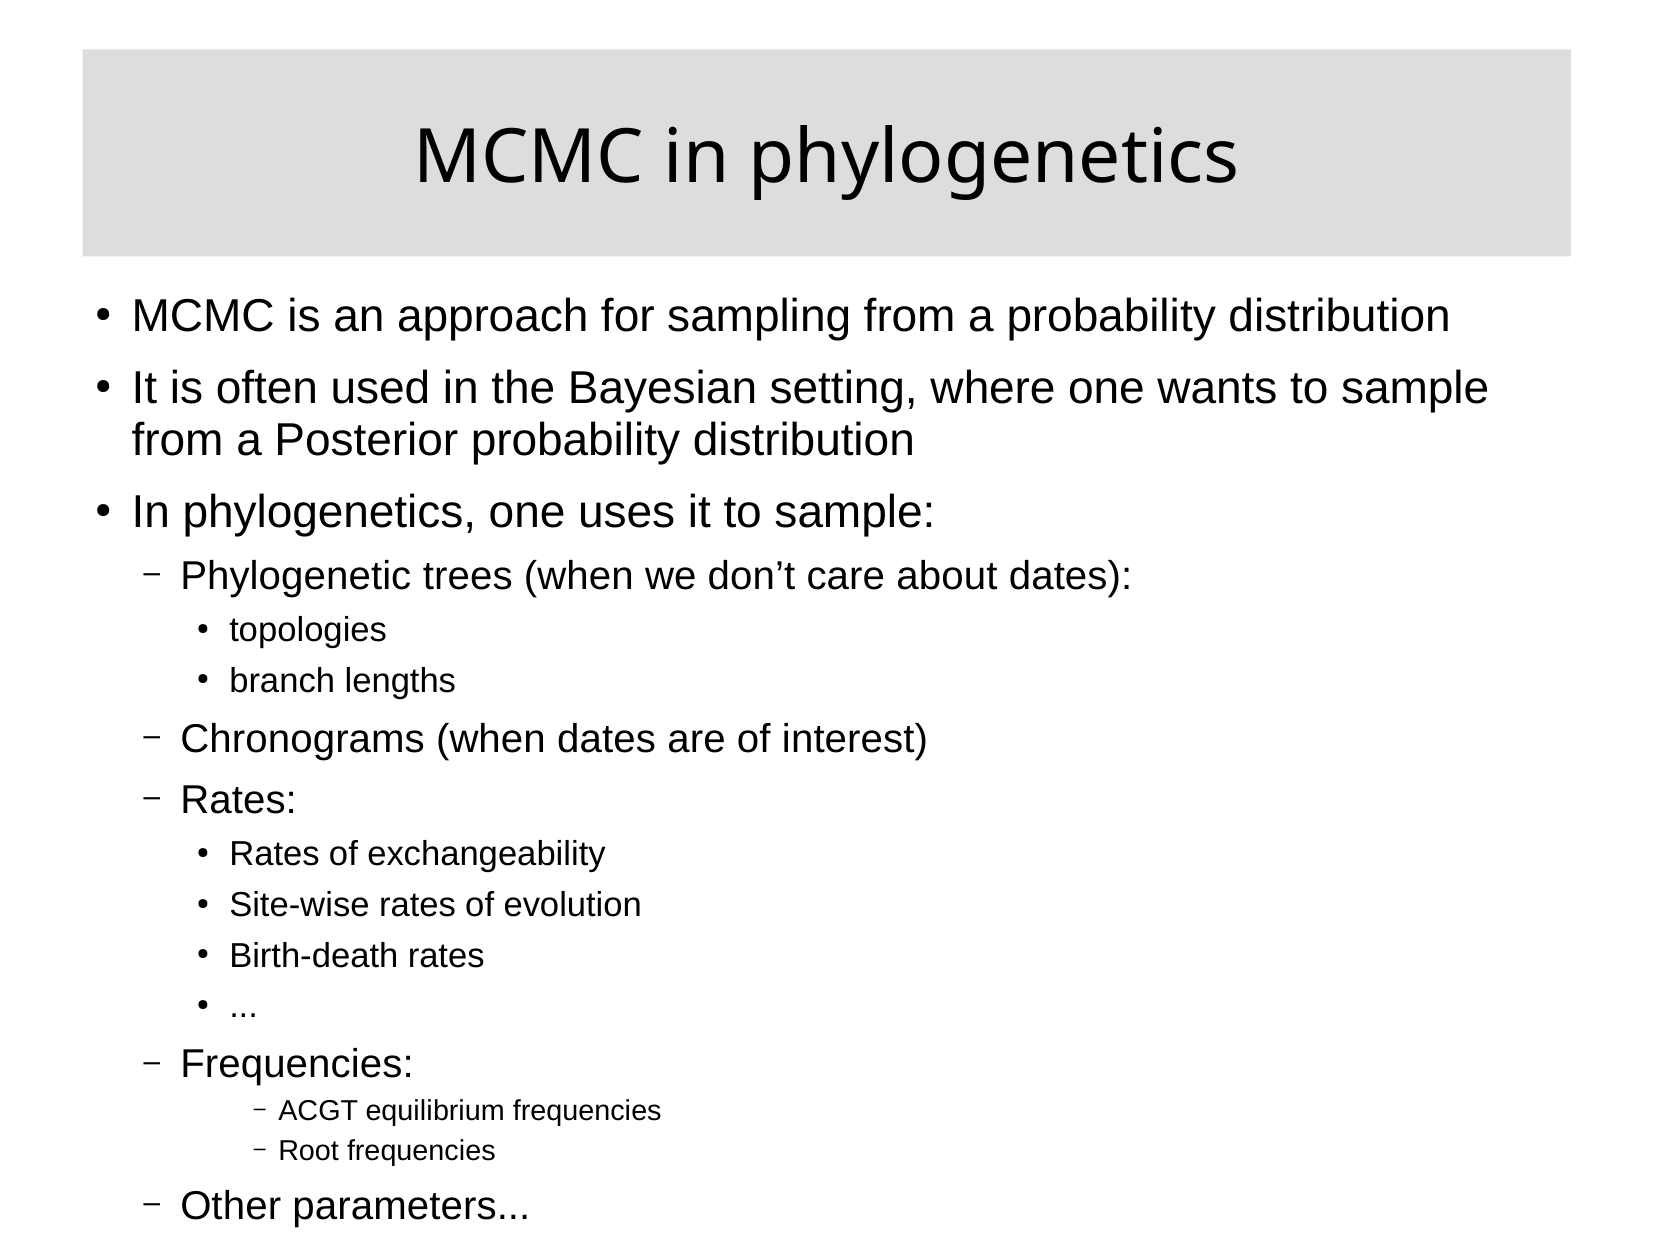

# MCMC in phylogenetics
MCMC is an approach for sampling from a probability distribution
It is often used in the Bayesian setting, where one wants to sample from a Posterior probability distribution
In phylogenetics, one uses it to sample:
Phylogenetic trees (when we don’t care about dates):
topologies
branch lengths
Chronograms (when dates are of interest)
Rates:
Rates of exchangeability
Site-wise rates of evolution
Birth-death rates
...
Frequencies:
ACGT equilibrium frequencies
Root frequencies
Other parameters...